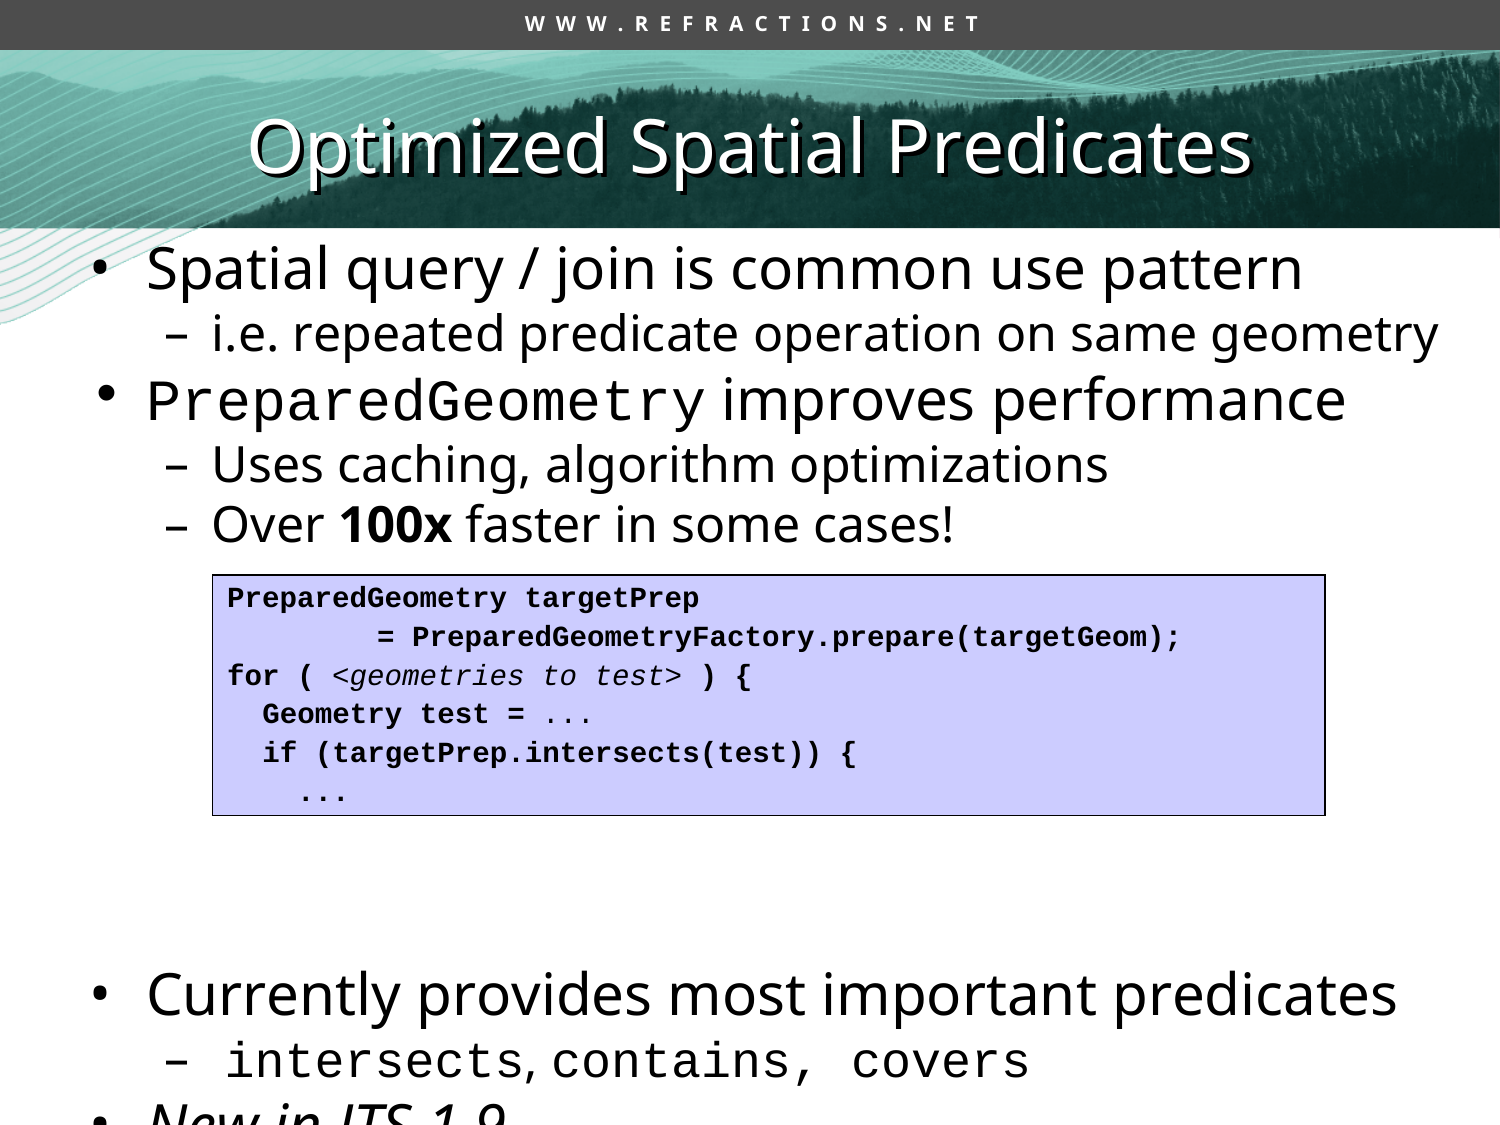

# Optimized Spatial Predicates
Spatial query / join is common use pattern
i.e. repeated predicate operation on same geometry
PreparedGeometry improves performance
Uses caching, algorithm optimizations
Over 100x faster in some cases!
Currently provides most important predicates
 intersects, contains, covers
New in JTS 1.9
PreparedGeometry targetPrep
	= PreparedGeometryFactory.prepare(targetGeom);
for ( <geometries to test> ) {
 Geometry test = ...
 if (targetPrep.intersects(test)) {
 ...